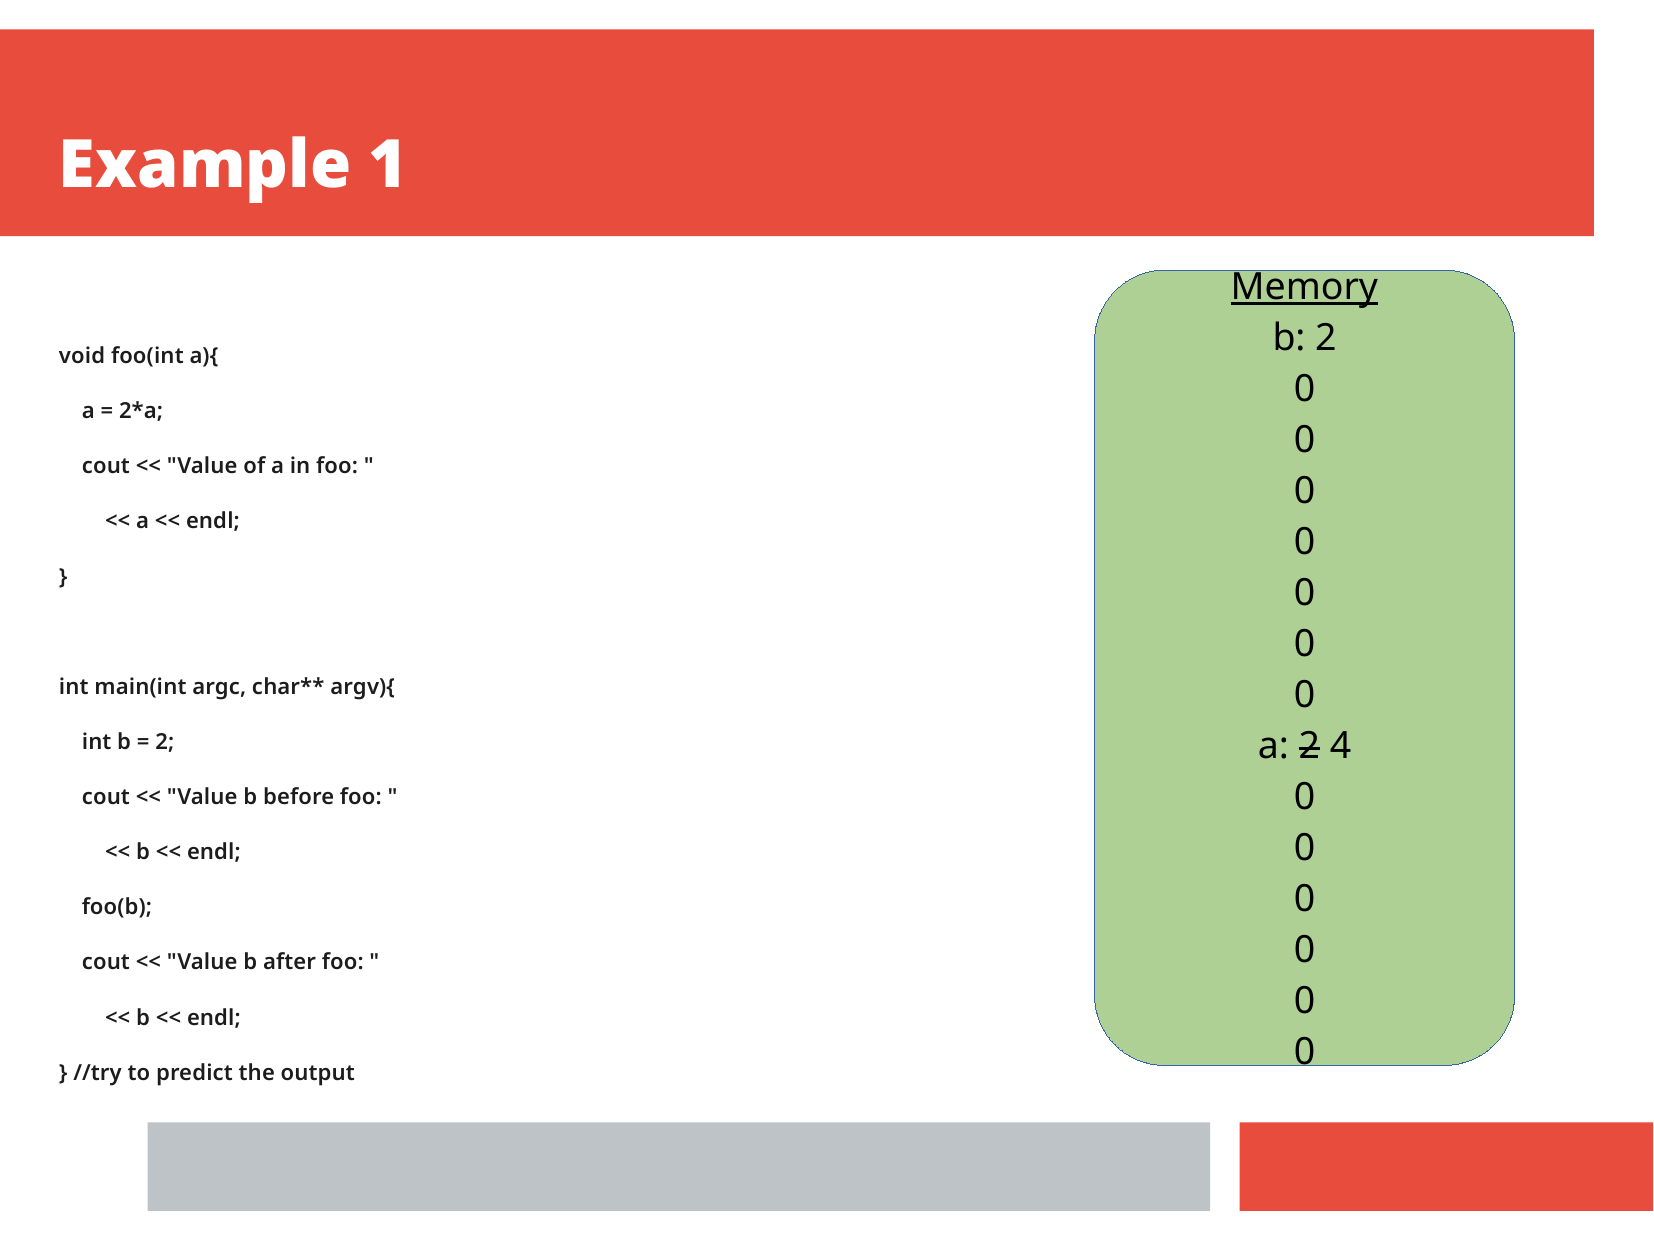

# Example 1
Memory
b: 2
0
0
0
0
0
0
0
a: 2 4
0
0
0
0
0
0
void foo(int a){
 a = 2*a;
 cout << "Value of a in foo: "
 << a << endl;
}
int main(int argc, char** argv){
 int b = 2;
 cout << "Value b before foo: "
 << b << endl;
 foo(b);
 cout << "Value b after foo: "
 << b << endl;
} //try to predict the output